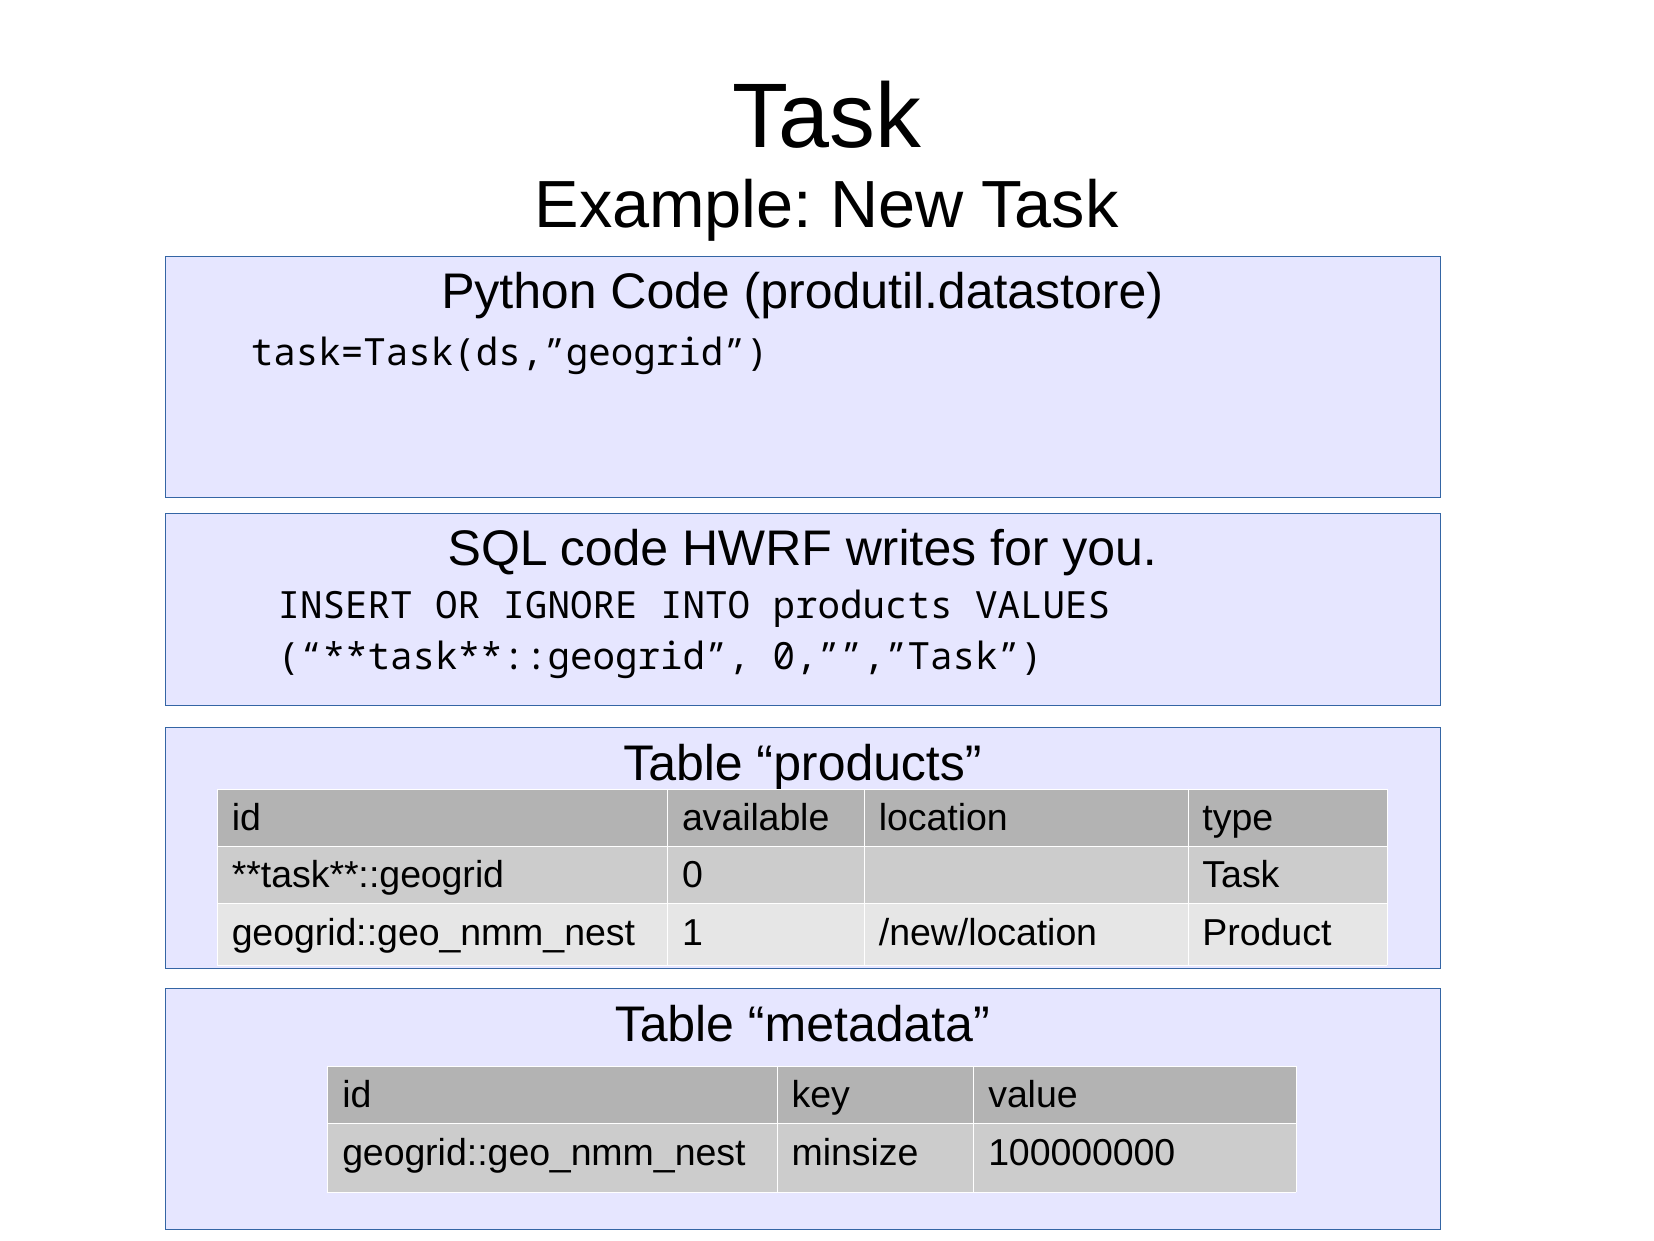

# Task Example: New Task
Python Code (produtil.datastore)
task=Task(ds,”geogrid”)
SQL code HWRF writes for you.
INSERT OR IGNORE INTO products VALUES (“**task**::geogrid”, 0,””,”Task”)
Table “products”
| id | available | location | type |
| --- | --- | --- | --- |
| \*\*task\*\*::geogrid | 0 | | Task |
| geogrid::geo\_nmm\_nest | 1 | /new/location | Product |
Table “metadata”
| id | key | value |
| --- | --- | --- |
| geogrid::geo\_nmm\_nest | minsize | 100000000 |